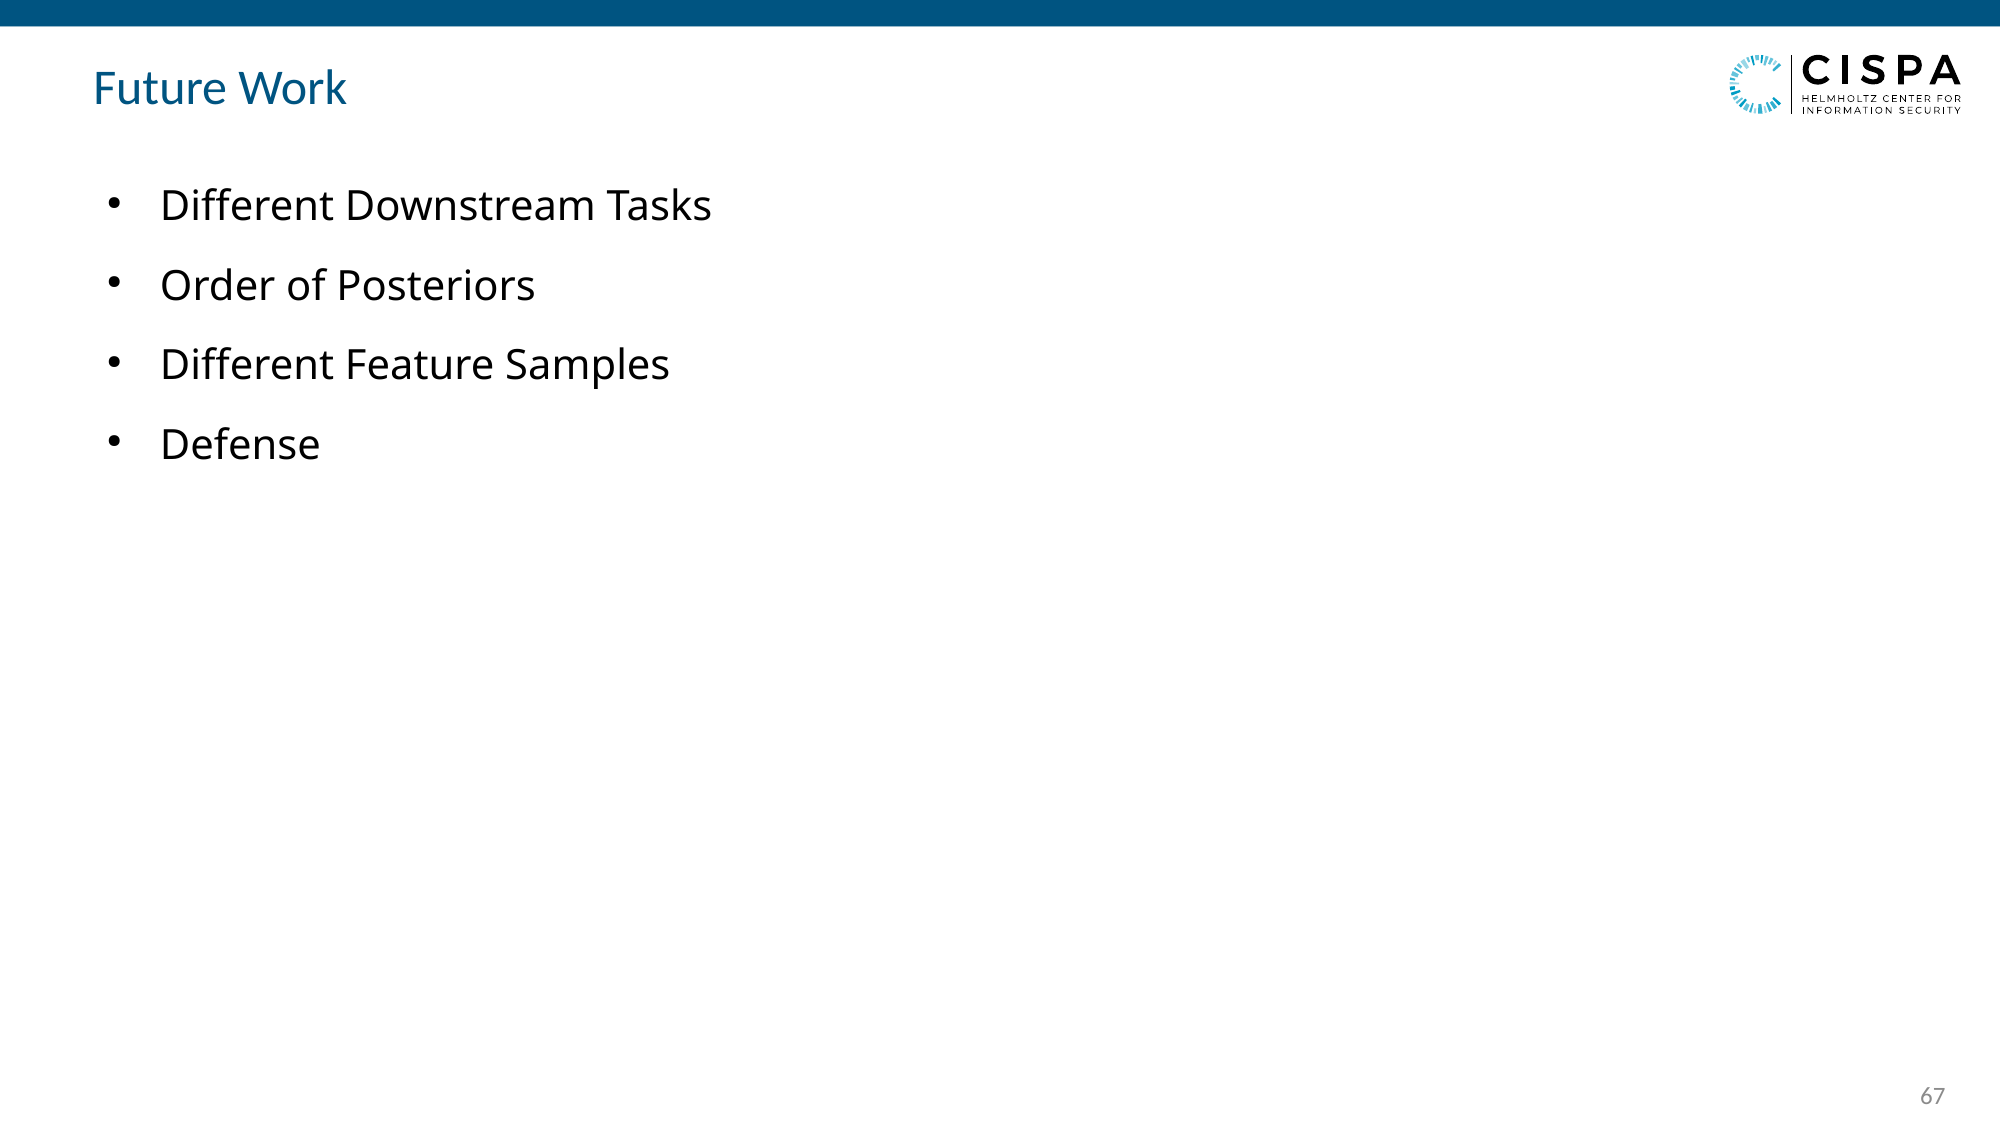

# Future Work
Different Downstream Tasks
Order of Posteriors
Different Feature Samples
Defense